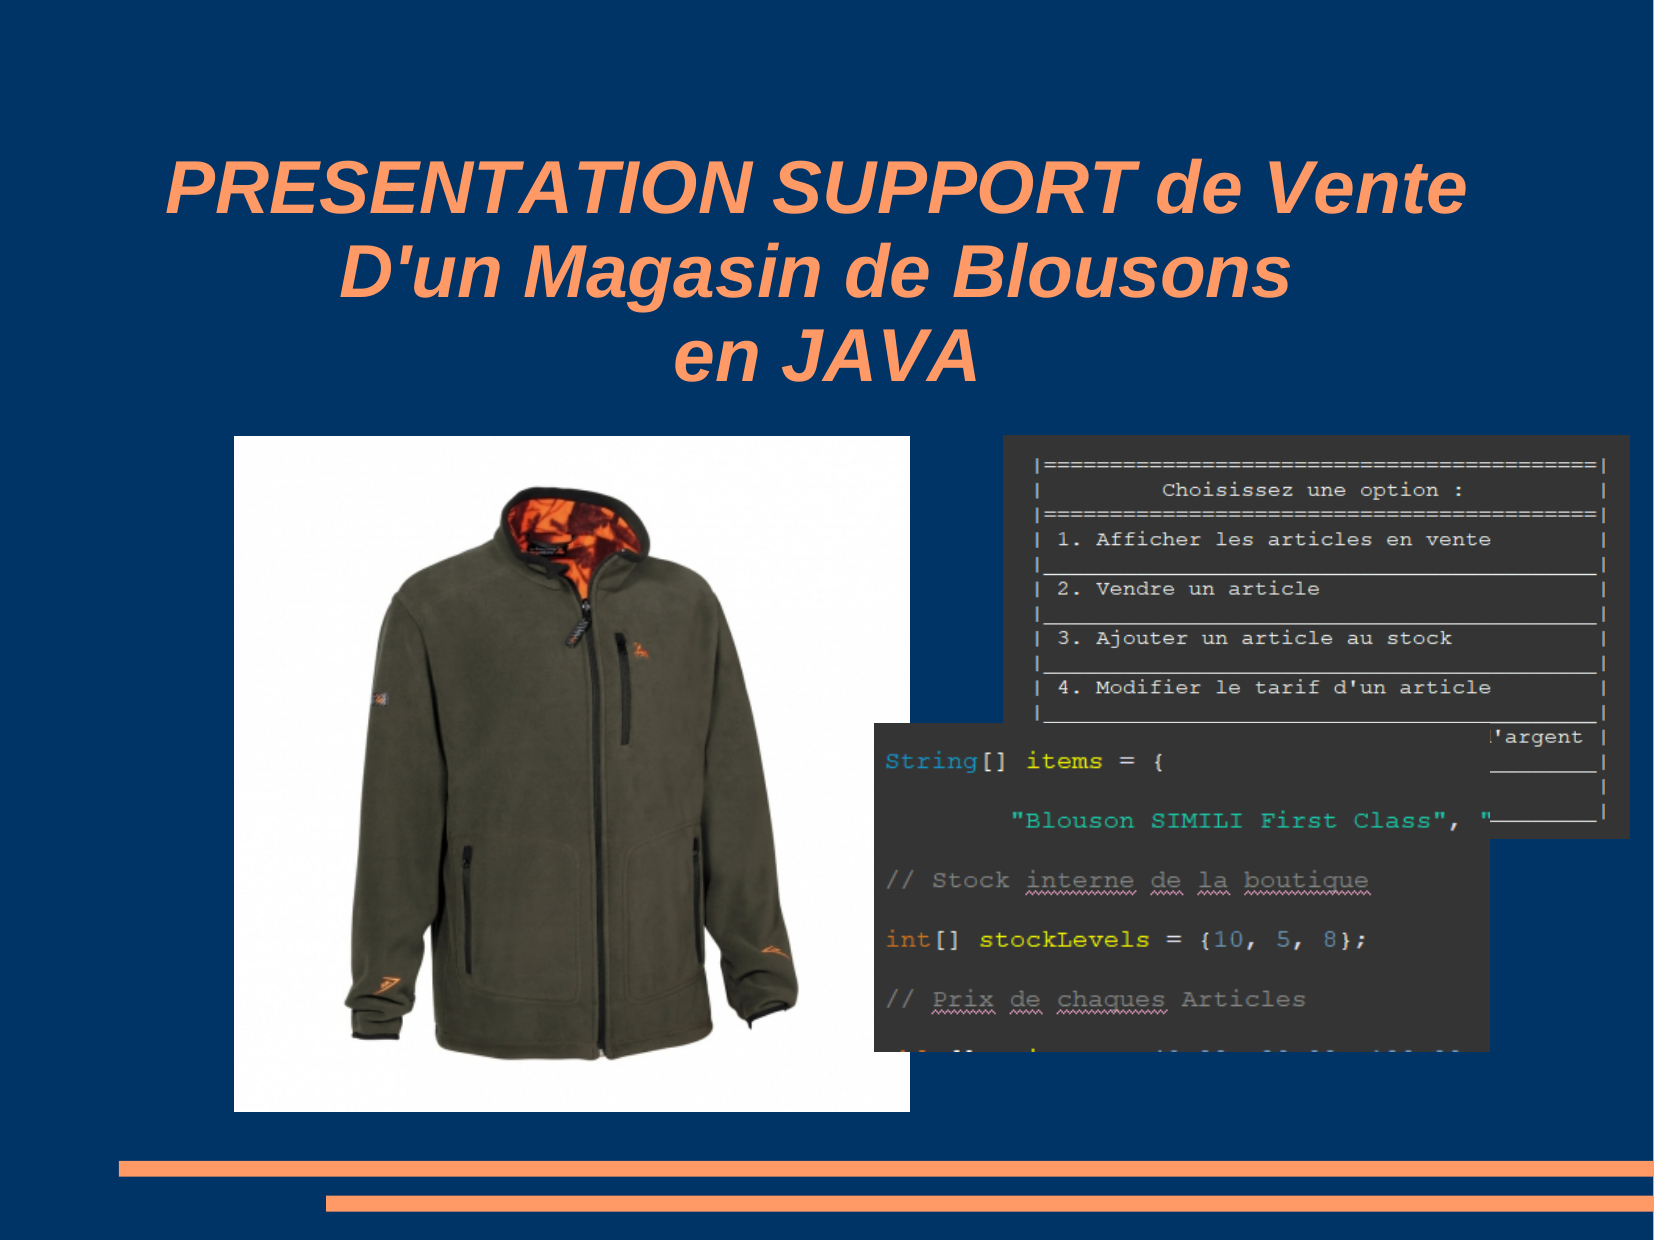

# PRESENTATION SUPPORT de Vente D'un Magasin de Blousons en JAVA